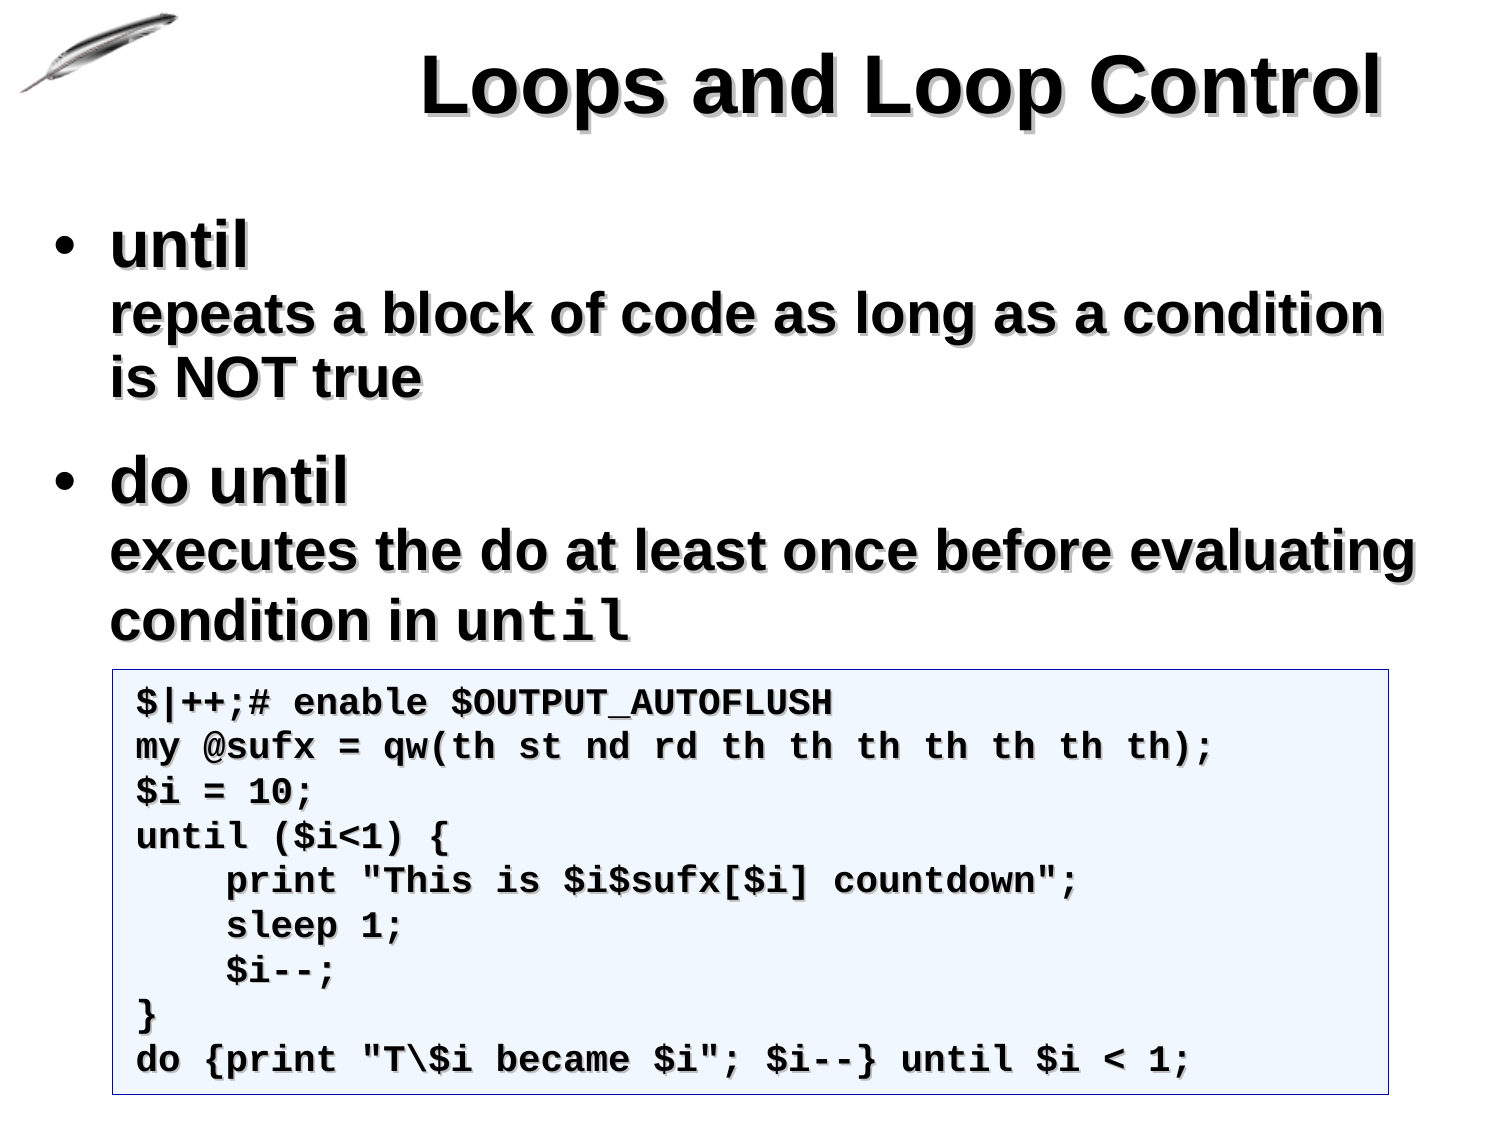

# Loops and Loop Control
until
repeats a block of code as long as a condition is NOT true
do until
executes the do at least once before evaluating condition in until
$|++;# enable $OUTPUT_AUTOFLUSH
my @sufx = qw(th st nd rd th th th th th th th);
$i = 10;
until ($i<1) {
 print "This is $i$sufx[$i] countdown";
 sleep 1;
 $i--;
}
do {print "T\$i became $i"; $i--} until $i < 1;